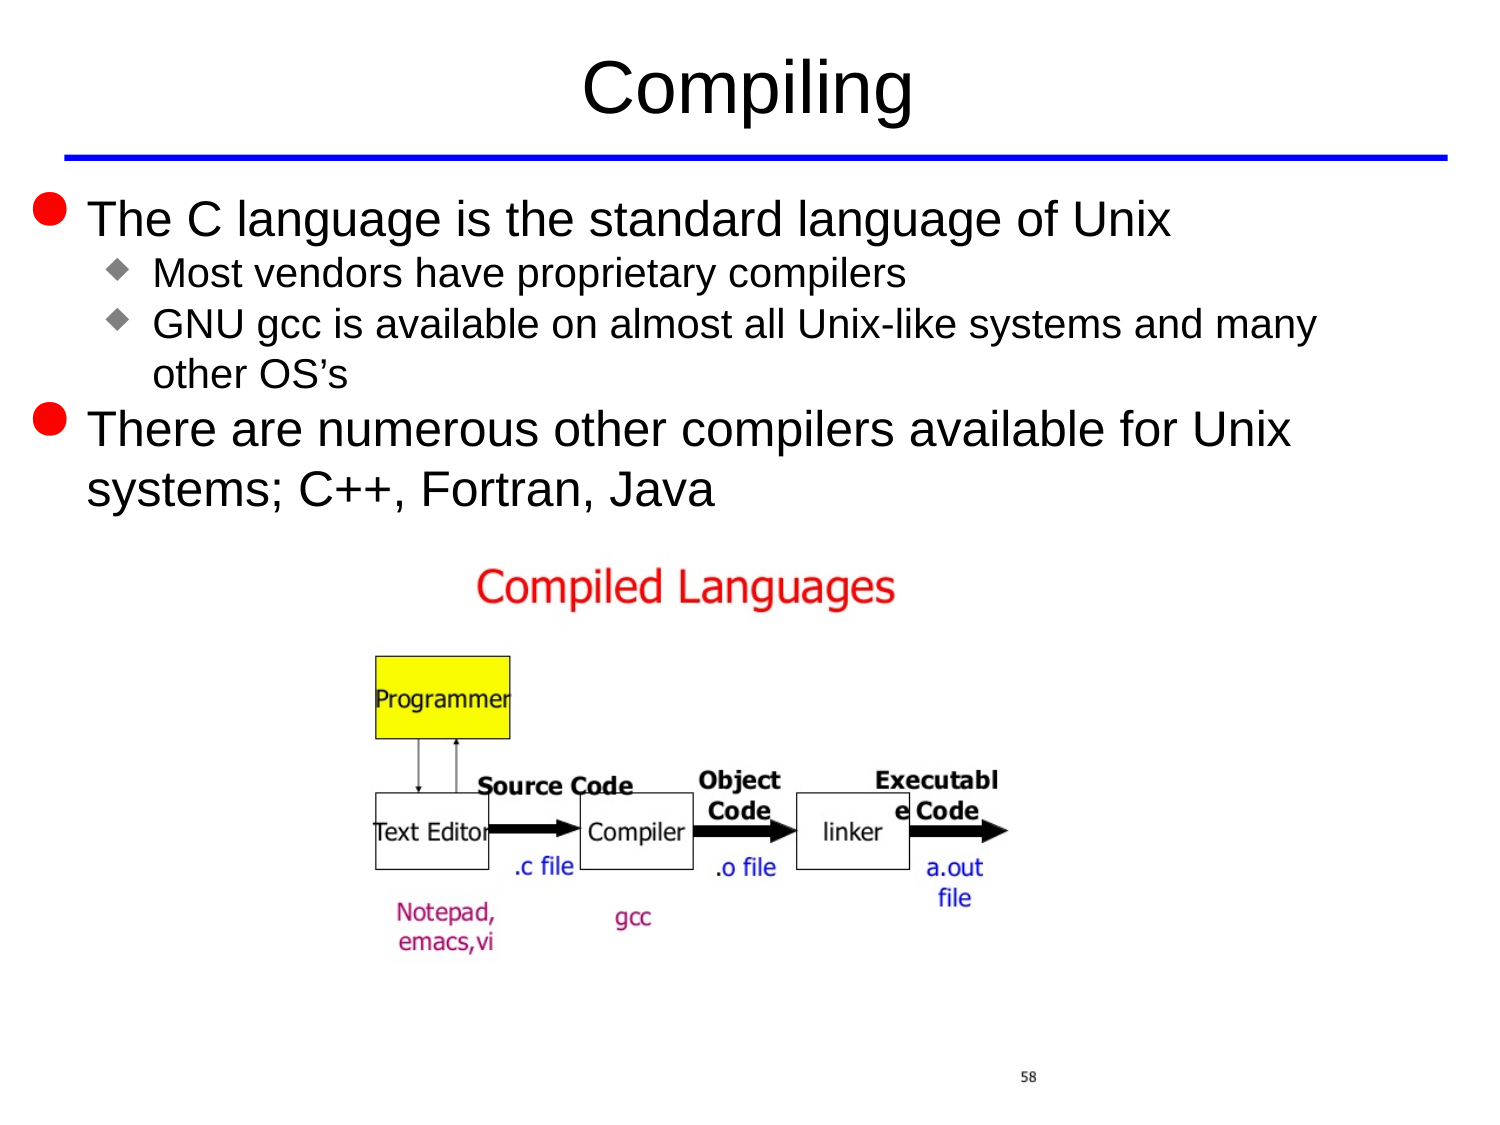

# Compiling
The C language is the standard language of Unix
Most vendors have proprietary compilers
GNU gcc is available on almost all Unix-like systems and many other OS’s
There are numerous other compilers available for Unix systems; C++, Fortran, Java